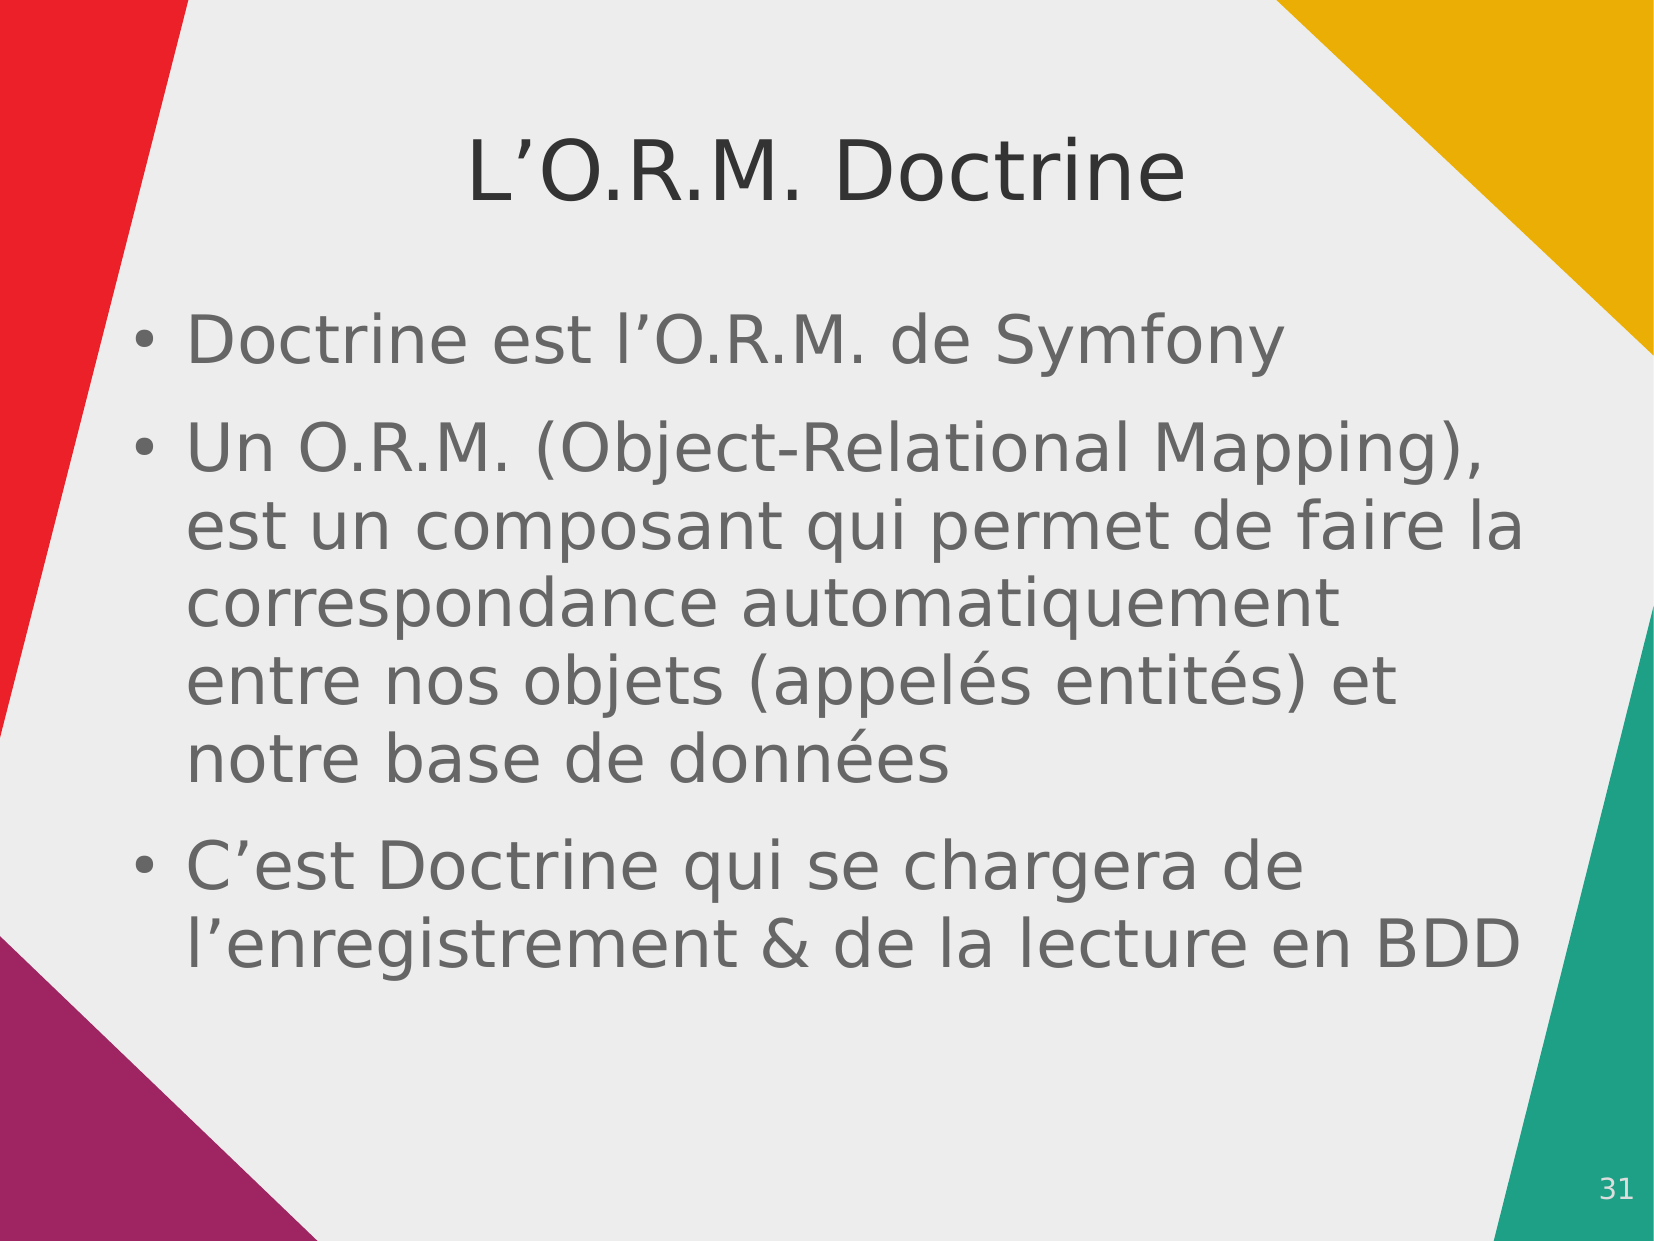

# L’O.R.M. Doctrine
Doctrine est l’O.R.M. de Symfony
Un O.R.M. (Object-Relational Mapping), est un composant qui permet de faire la correspondance automatiquement entre nos objets (appelés entités) et notre base de données
C’est Doctrine qui se chargera de l’enregistrement & de la lecture en BDD
31